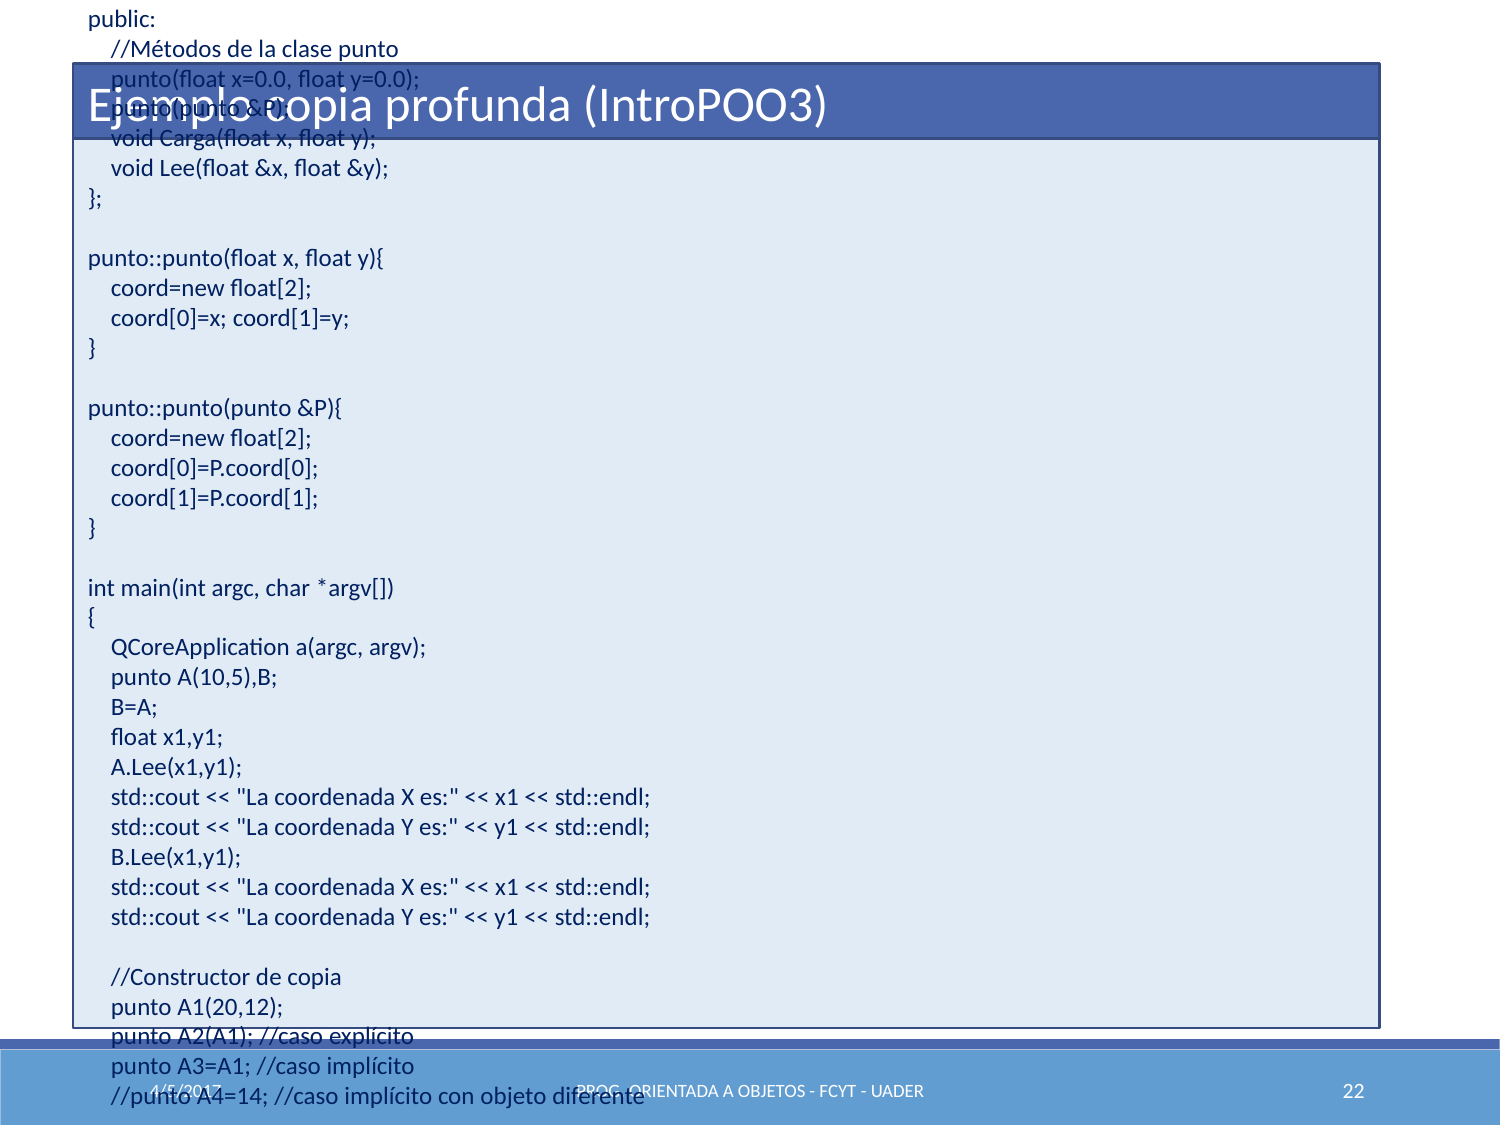

Ejemplo copia profunda (IntroPOO3)
//constructor de copia con copia profunda
#include <QCoreApplication>
#include <iostream>
#include <math.h>
class punto{
private:
 //Atributos de la clase punto
 float *coord;
public:
 //Métodos de la clase punto
 punto(float x=0.0, float y=0.0);
 punto(punto &P);
 void Carga(float x, float y);
 void Lee(float &x, float &y);
};
punto::punto(float x, float y){
 coord=new float[2];
 coord[0]=x; coord[1]=y;
}
punto::punto(punto &P){
 coord=new float[2];
 coord[0]=P.coord[0];
 coord[1]=P.coord[1];
}
int main(int argc, char *argv[])
{
 QCoreApplication a(argc, argv);
 punto A(10,5),B;
 B=A;
 float x1,y1;
 A.Lee(x1,y1);
 std::cout << "La coordenada X es:" << x1 << std::endl;
 std::cout << "La coordenada Y es:" << y1 << std::endl;
 B.Lee(x1,y1);
 std::cout << "La coordenada X es:" << x1 << std::endl;
 std::cout << "La coordenada Y es:" << y1 << std::endl;
 //Constructor de copia
 punto A1(20,12);
 punto A2(A1); //caso explícito
 punto A3=A1; //caso implícito
 //punto A4=14; //caso implícito con objeto diferente
 A1.Carga(-3,-2);
 A2.Lee(x1,y1);
 std::cout << "La coordenada X es:" << x1 << std::endl;
 std::cout << "La coordenada Y es:" << y1 << std::endl;
 A3.Lee(x1,y1);
 std::cout << "La coordenada X es:" << x1 << std::endl;
 std::cout << "La coordenada Y es:" << y1 << std::endl;
 return a.exec();
4/5/2017
Prog. Orientada a Objetos - FCyT - UADER